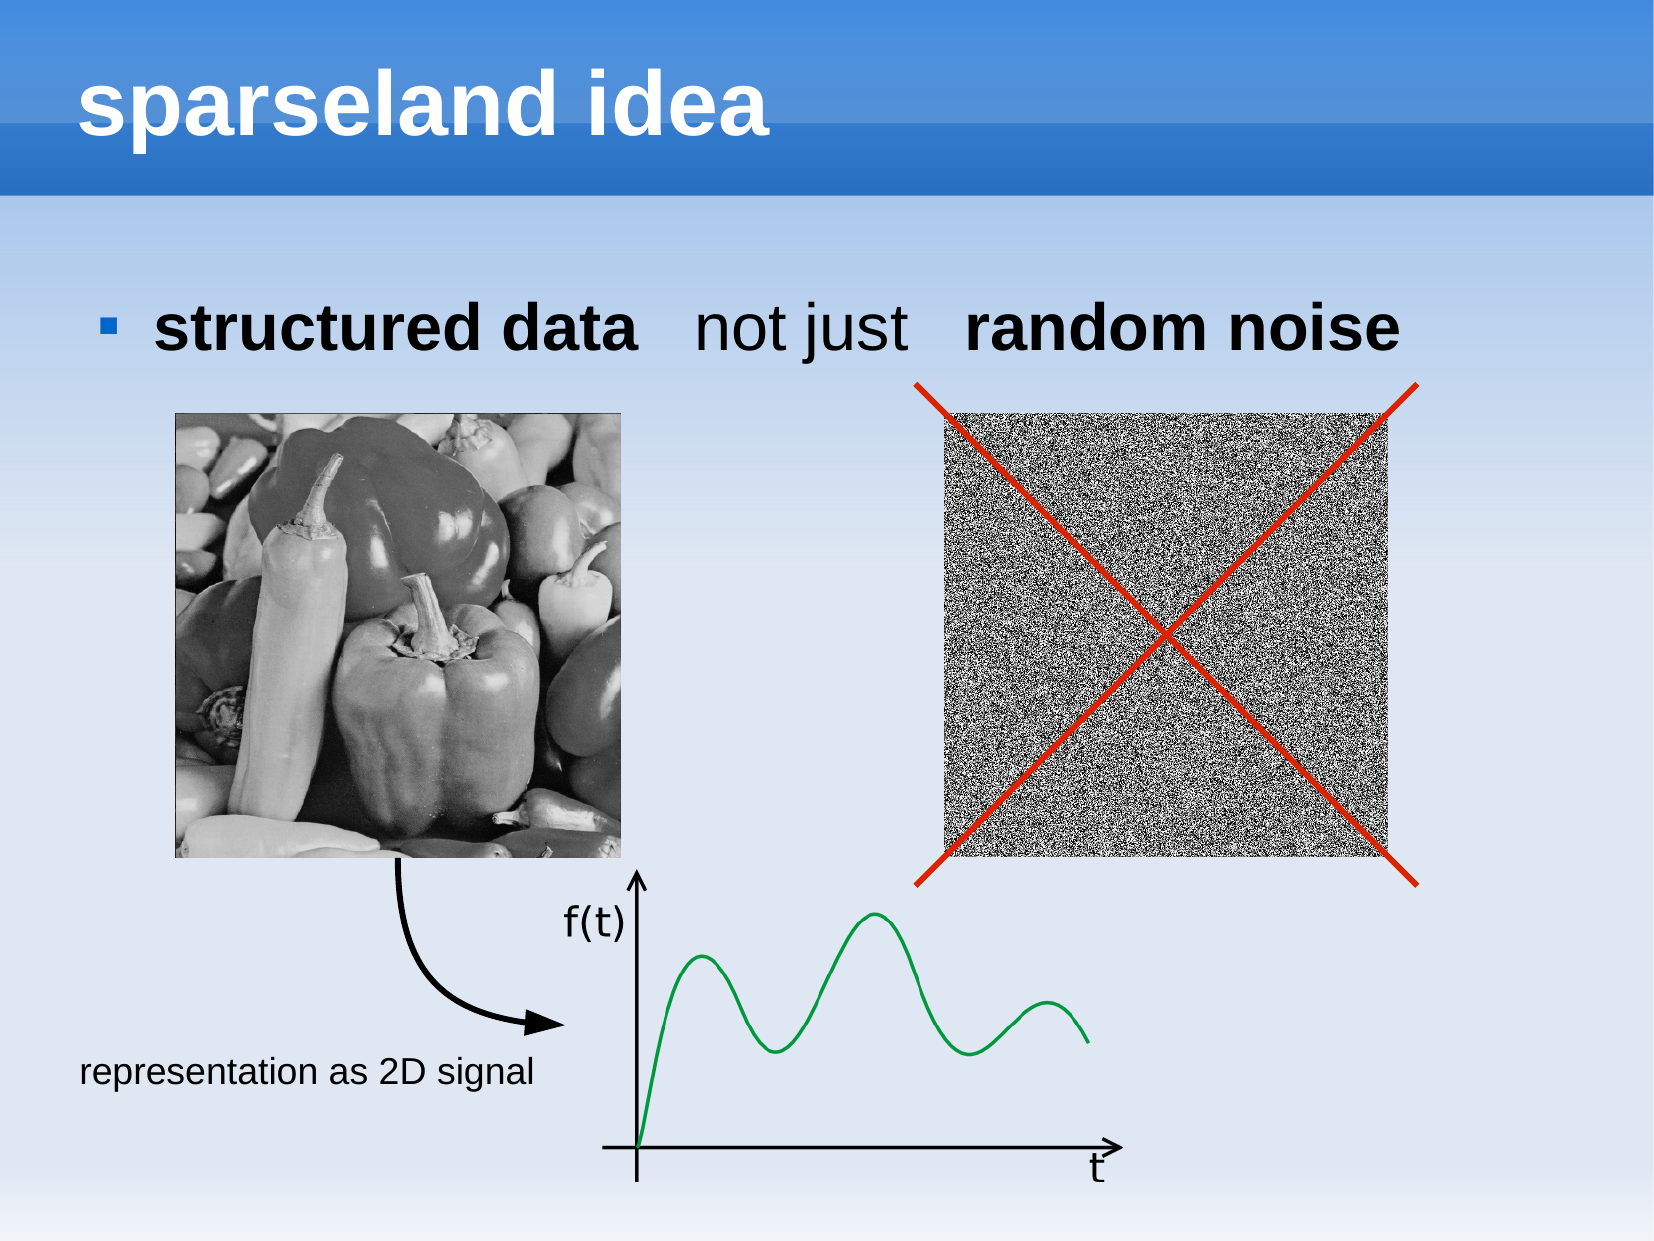

# sparseland idea
structured data not just random noise
representation as 2D signal